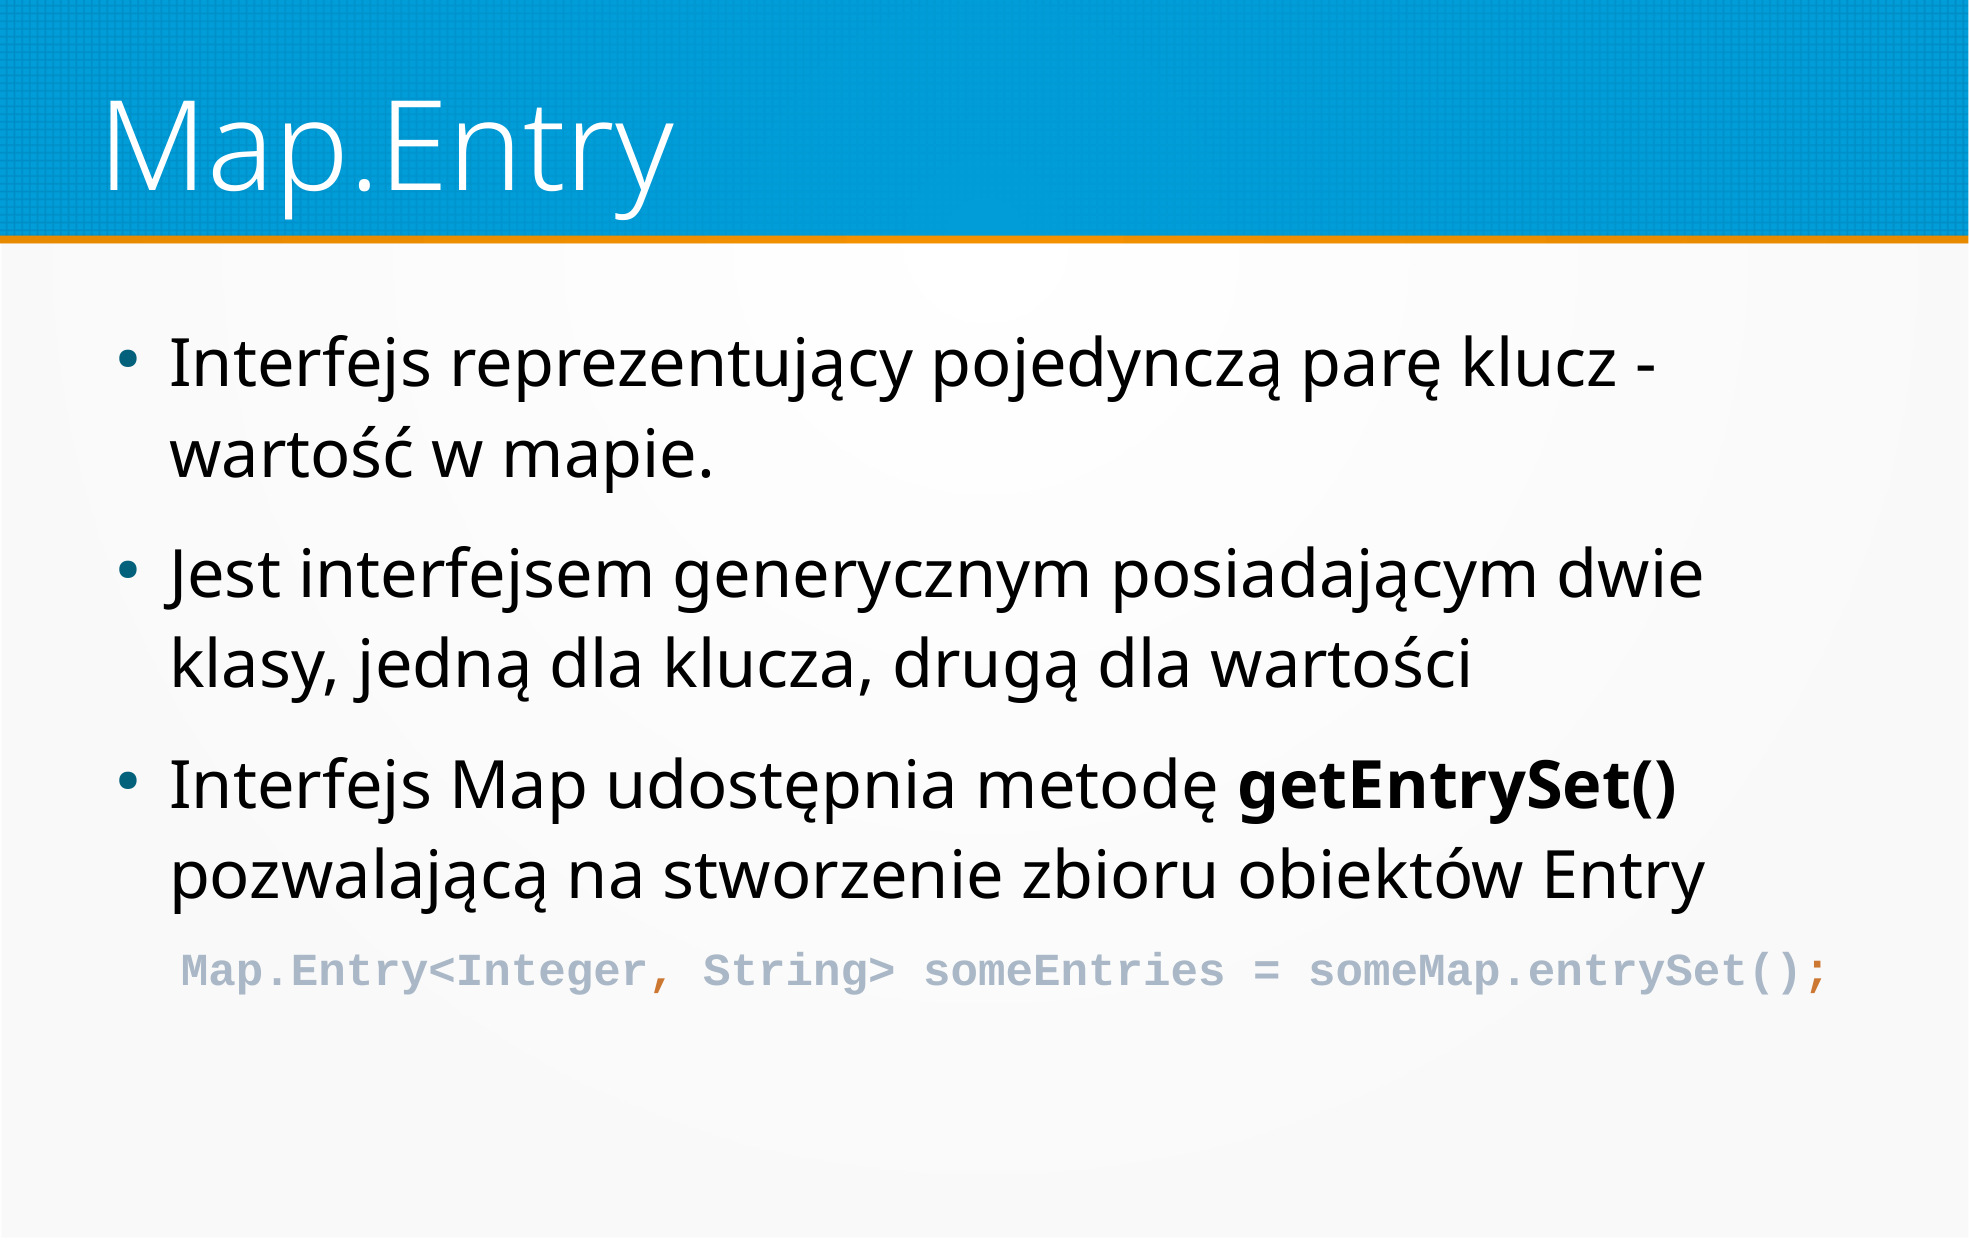

# Map.Entry
Interfejs reprezentujący pojedynczą parę klucz - wartość w mapie.
Jest interfejsem generycznym posiadającym dwie klasy, jedną dla klucza, drugą dla wartości
Interfejs Map udostępnia metodę getEntrySet() pozwalającą na stworzenie zbioru obiektów Entry
 Map.Entry<Integer, String> someEntries = someMap.entrySet();